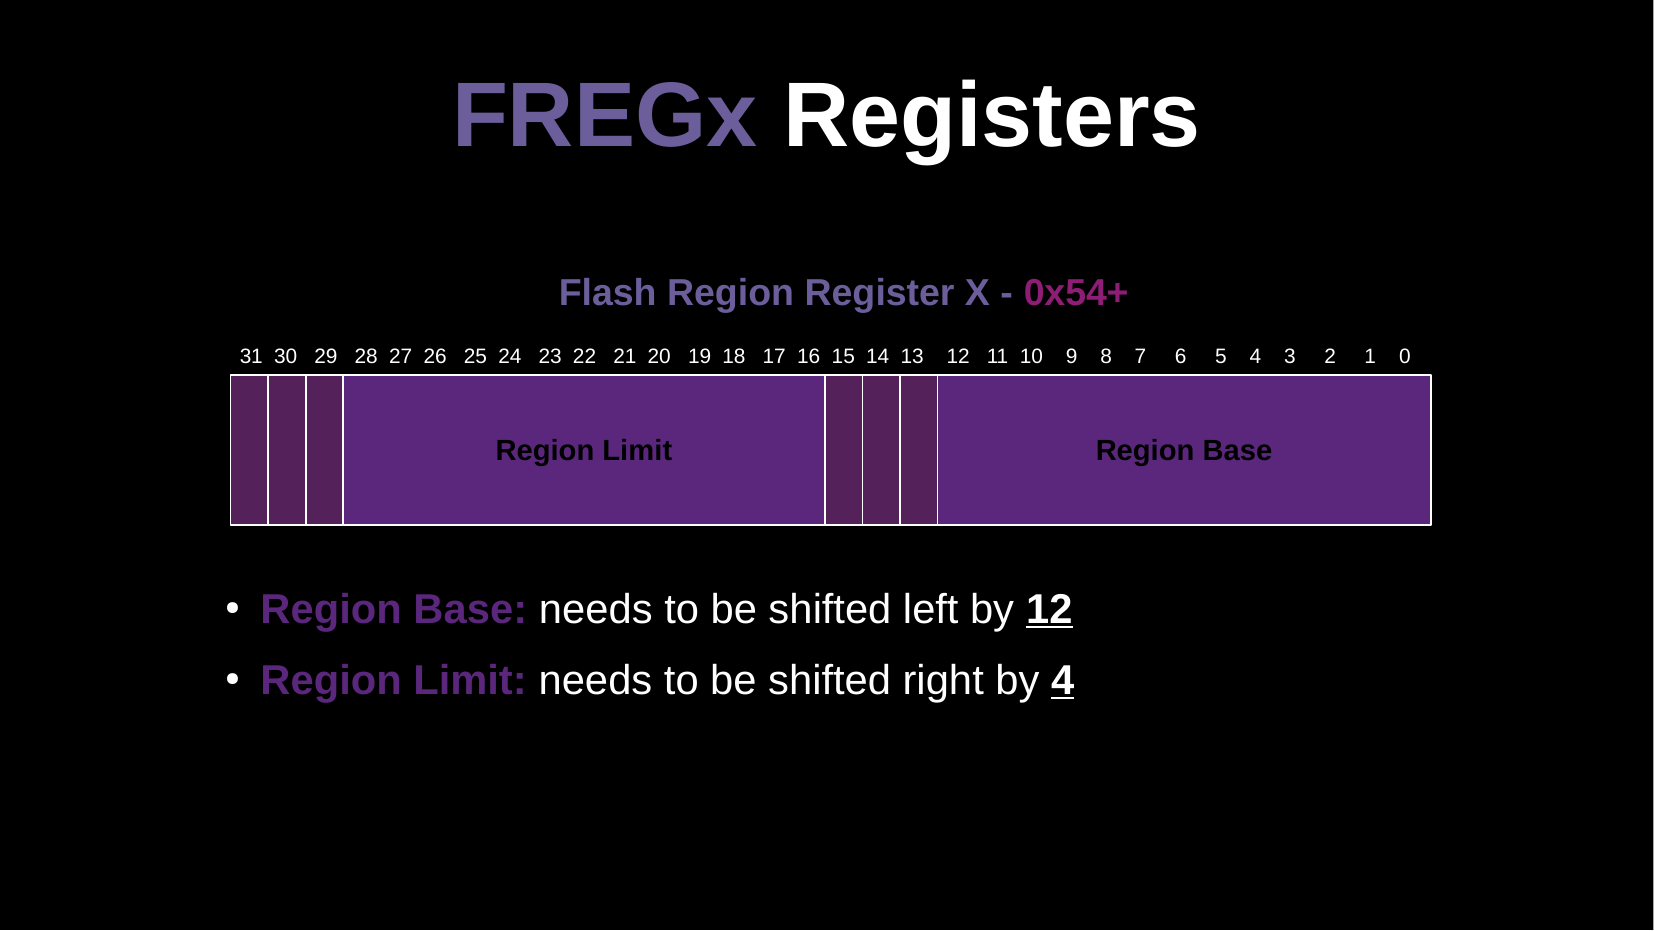

# FREGx Registers
Flash Region Register X - 0x54+
31 30 29 28 27 26 25 24 23 22 21 20 19 18 17 16 15 14 13 12 11 10 9 8 7 6 5 4 3 2 1 0
Region Limit
Region Base
Region Base: needs to be shifted left by 12
Region Limit: needs to be shifted right by 4